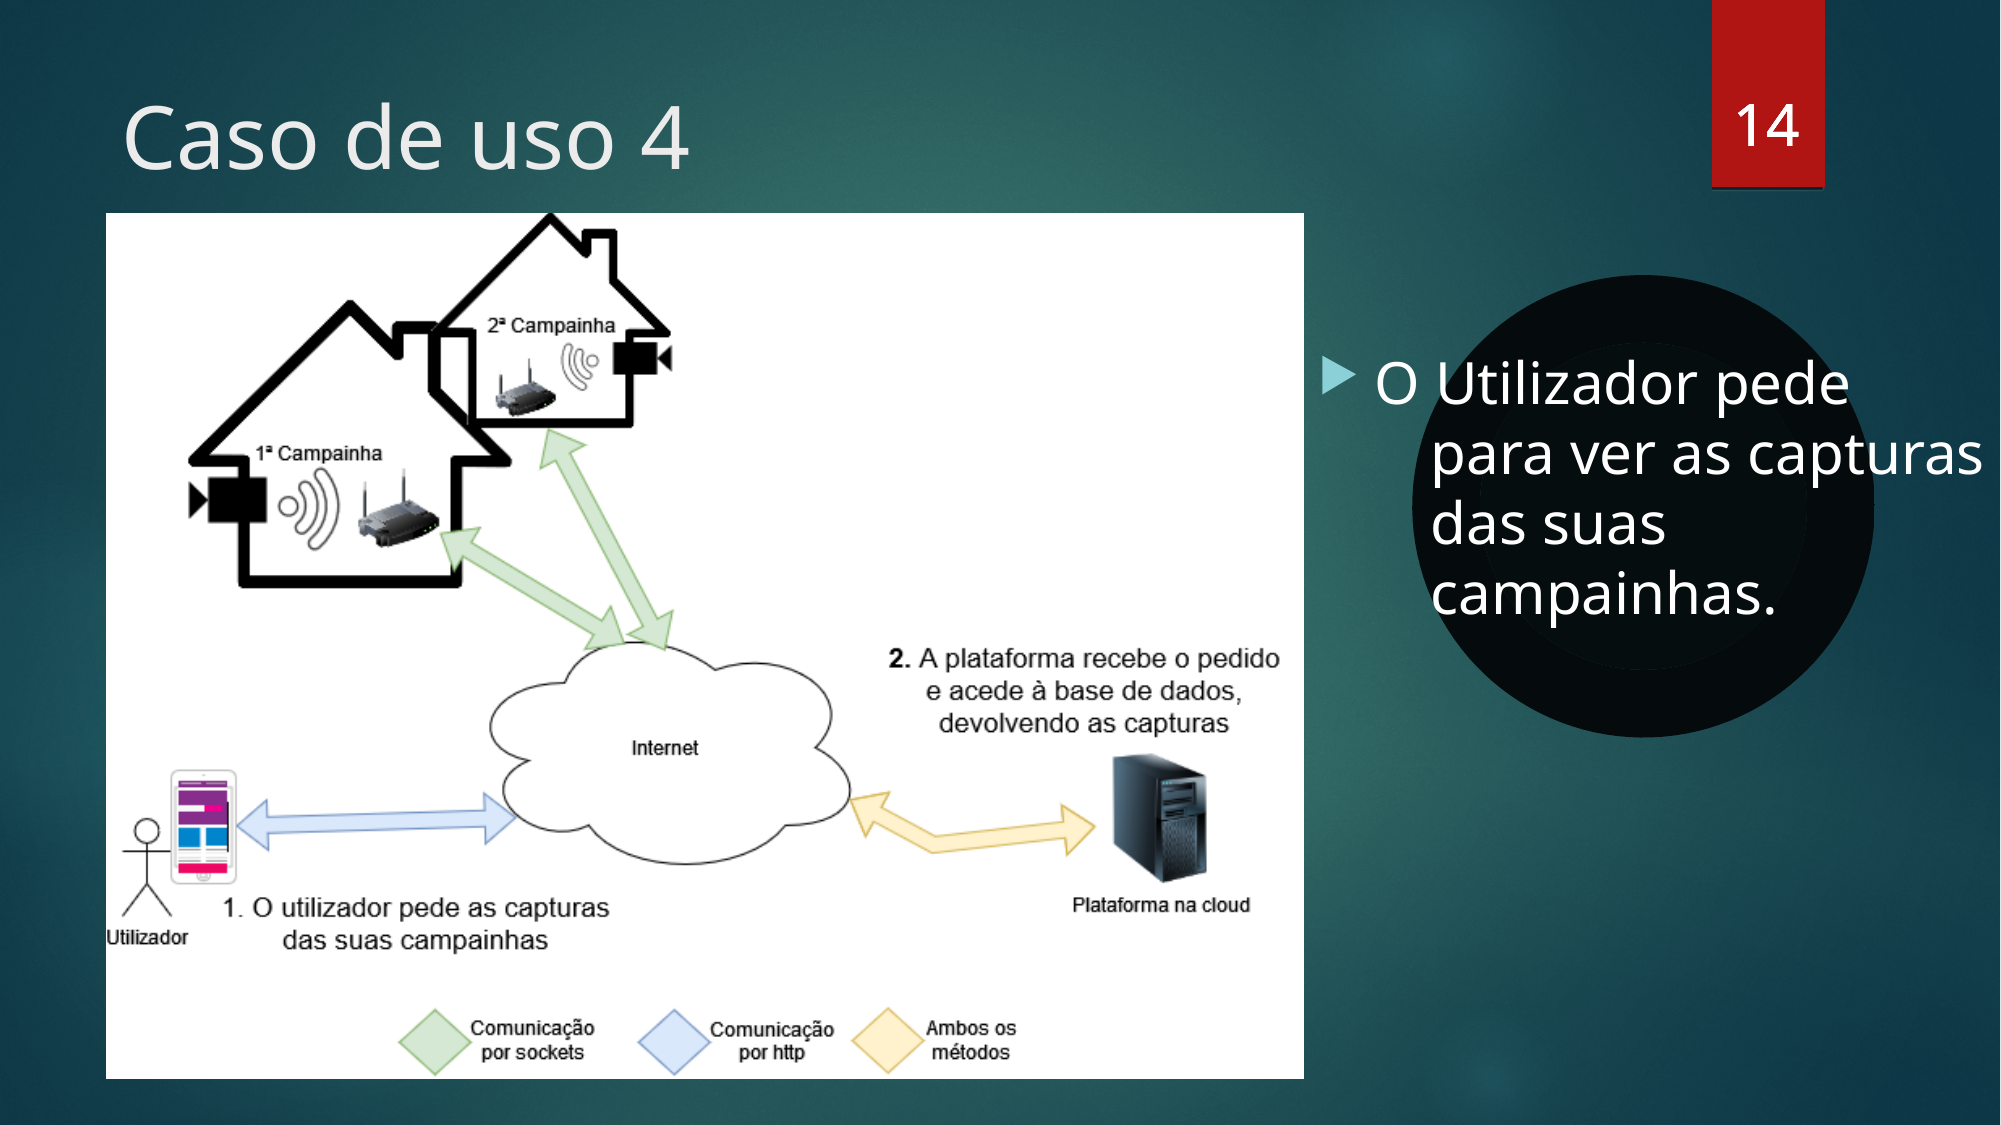

# Caso de uso 4
O Utilizador pede para ver as capturas das suas campainhas.